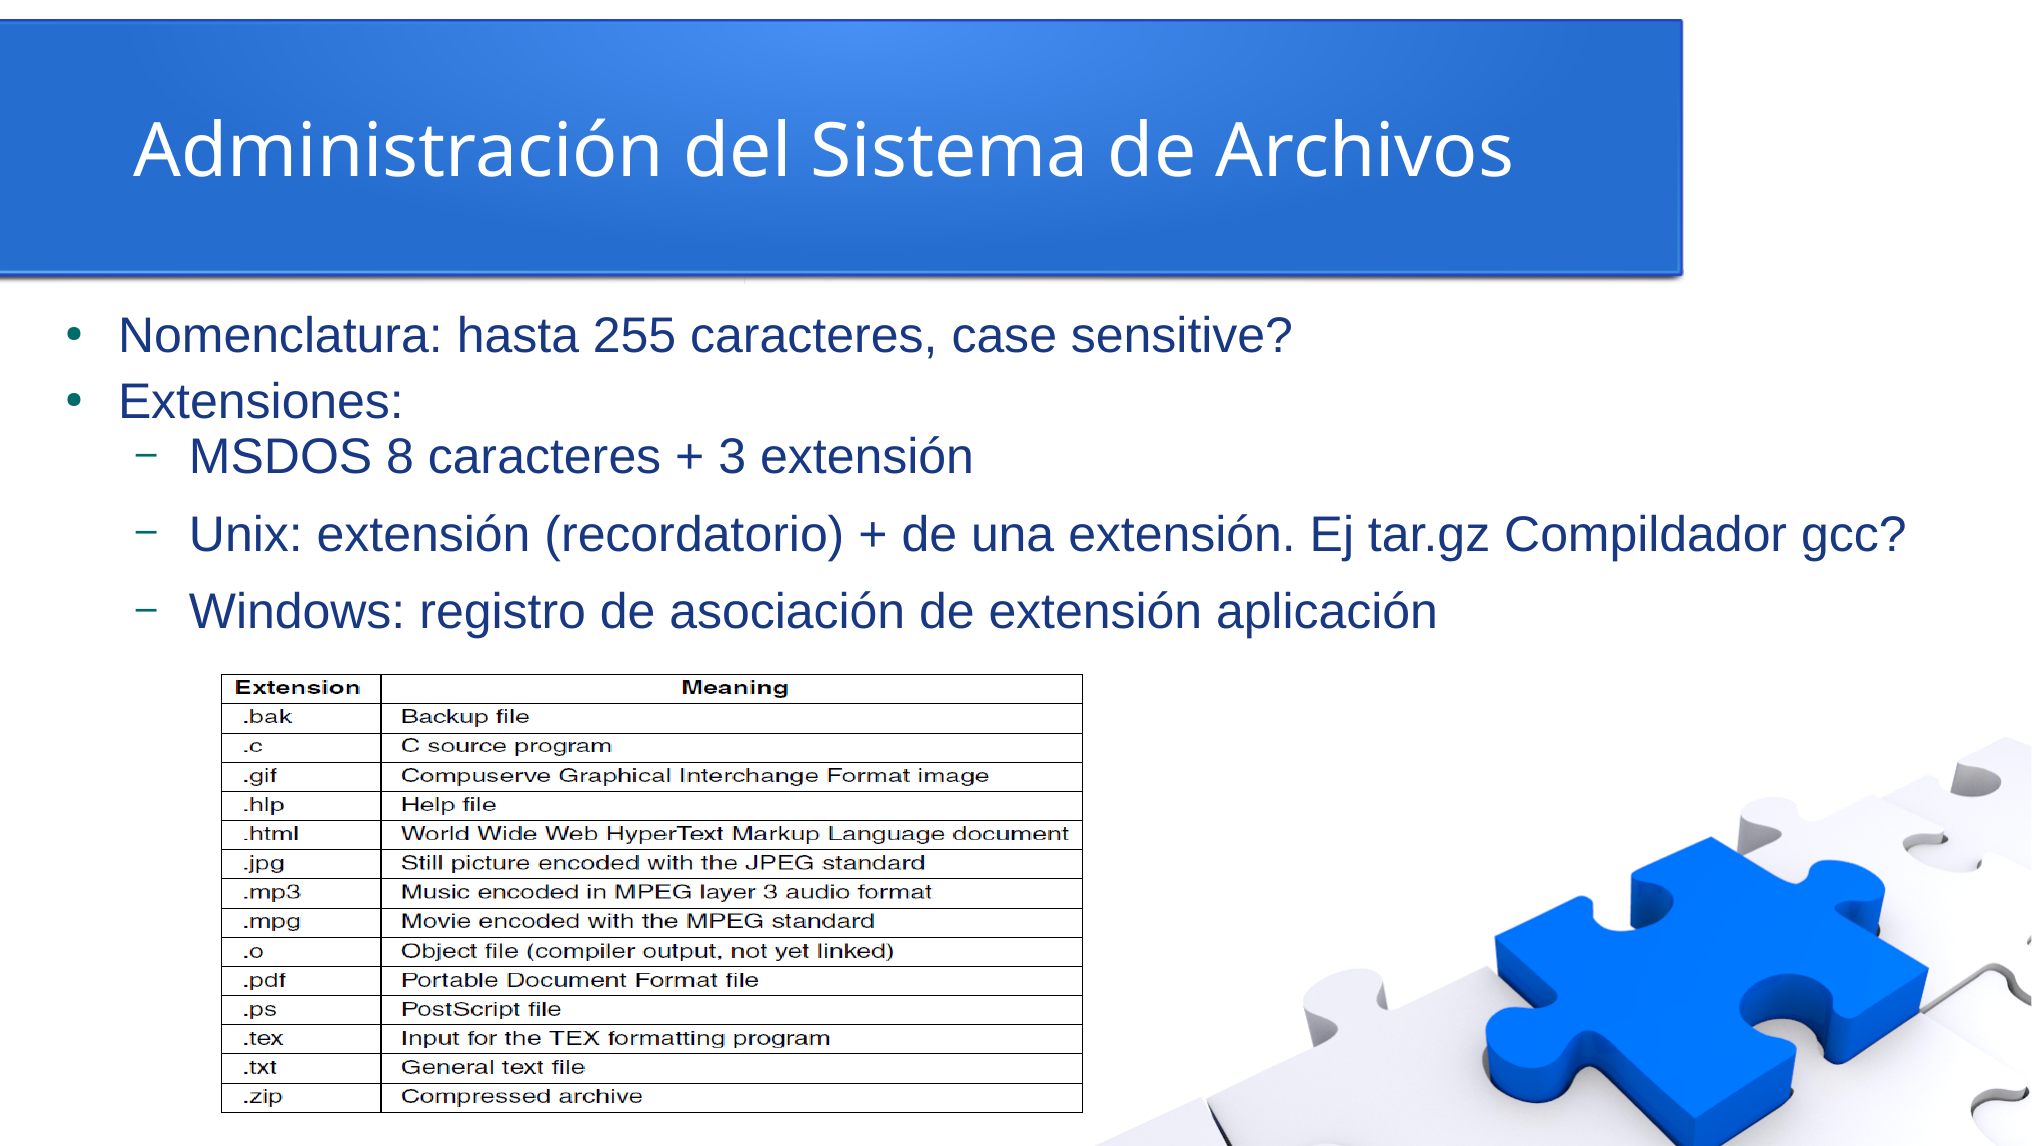

# Administración del Sistema de Archivos
Nomenclatura: hasta 255 caracteres, case sensitive?
Extensiones:
MSDOS 8 caracteres + 3 extensión
Unix: extensión (recordatorio) + de una extensión. Ej tar.gz Compildador gcc?
Windows: registro de asociación de extensión aplicación